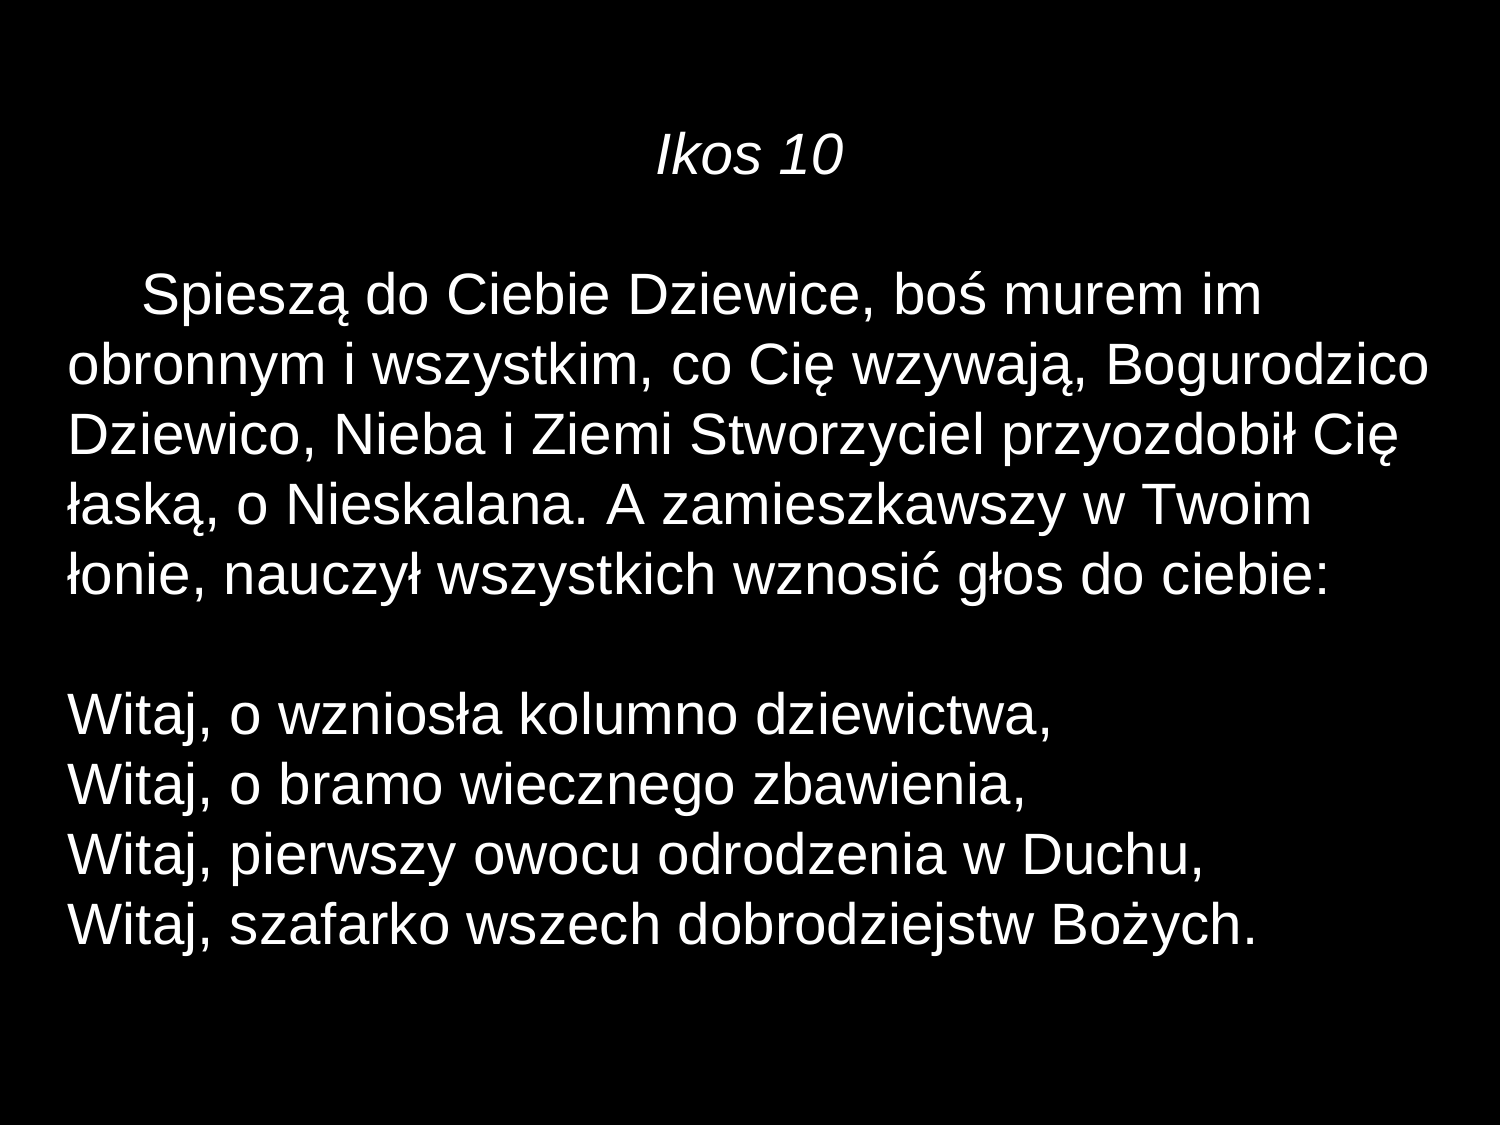

Ikos 10
	Spieszą do Ciebie Dziewice, boś murem im obronnym i wszystkim, co Cię wzywają, Bogurodzico Dziewico, Nieba i Ziemi Stworzyciel przyozdobił Cię łaską, o Nieskalana. A zamieszkawszy w Twoim łonie, nauczył wszystkich wznosić głos do ciebie:
Witaj, o wzniosła kolumno dziewictwa,
Witaj, o bramo wiecznego zbawienia,
Witaj, pierwszy owocu odrodzenia w Duchu,
Witaj, szafarko wszech dobrodziejstw Bożych.